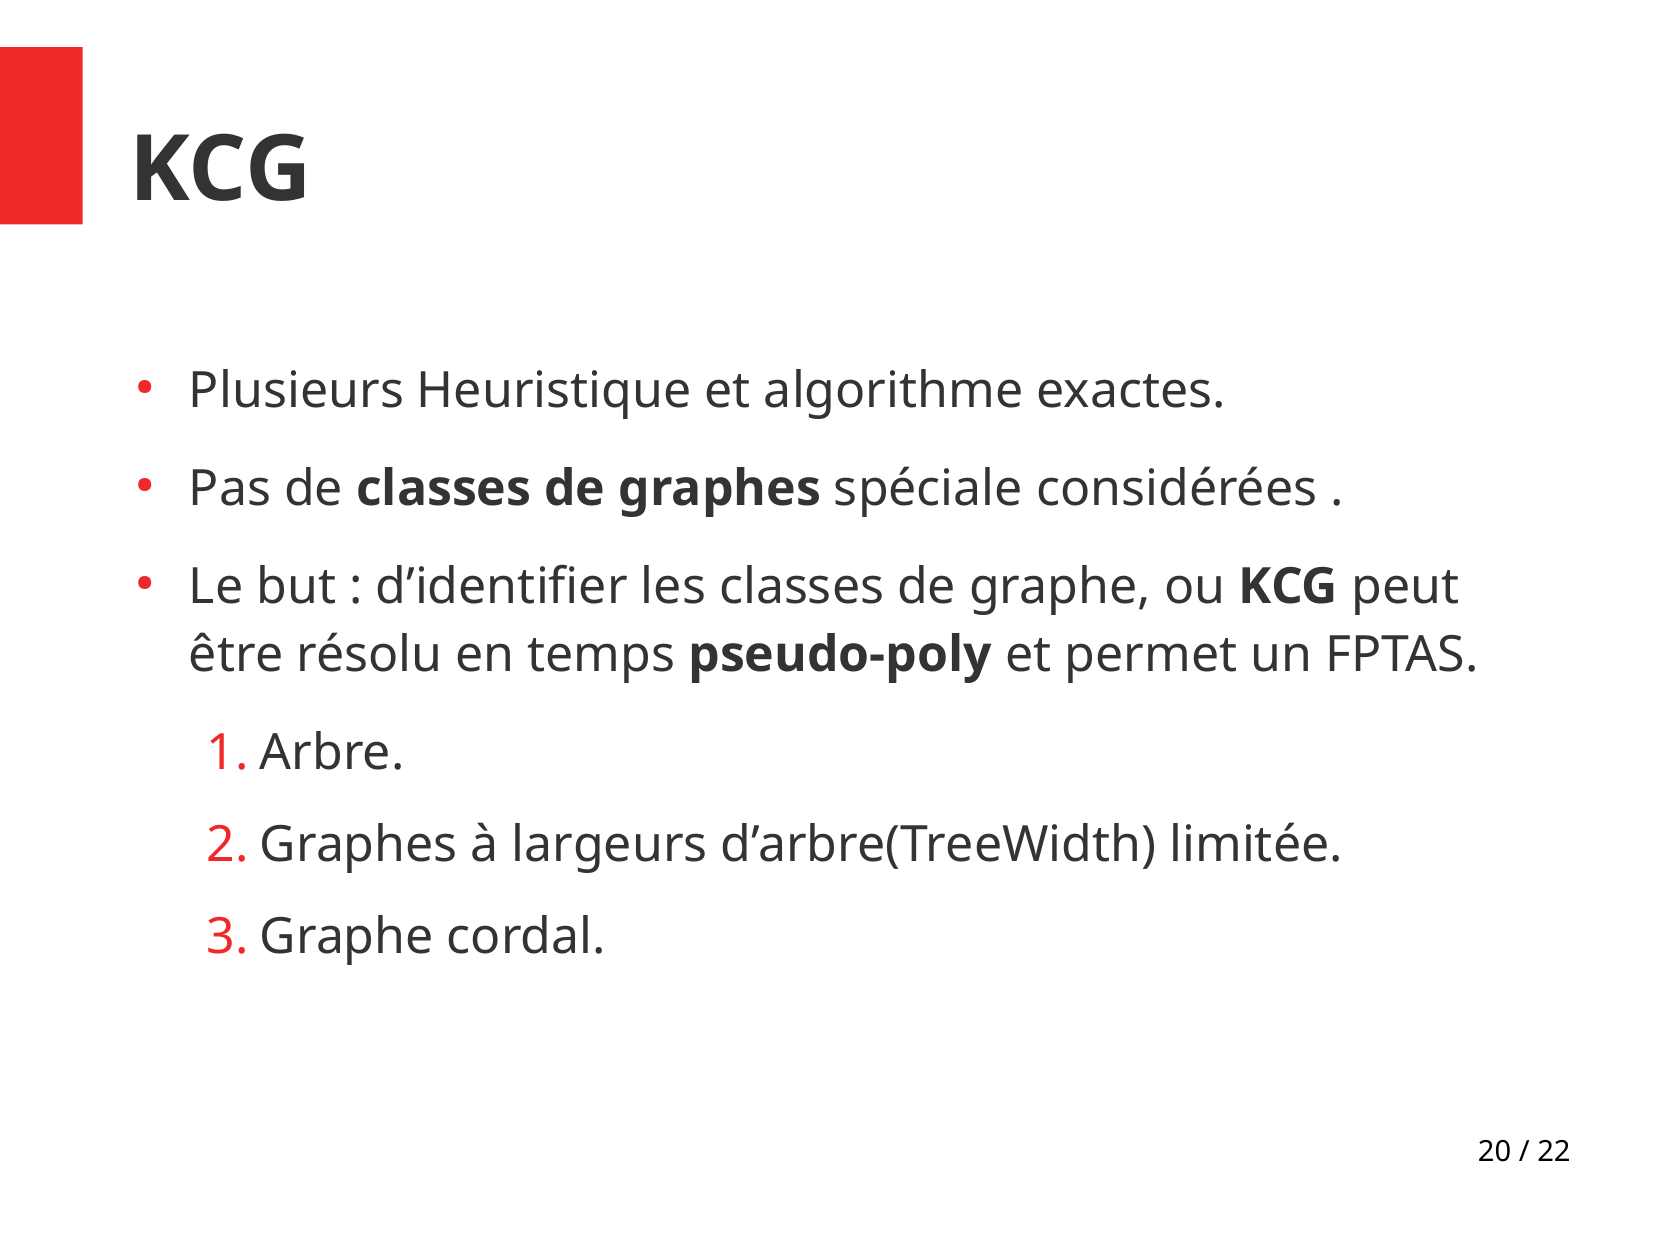

# KCG
Plusieurs Heuristique et algorithme exactes.
Pas de classes de graphes spéciale considérées .
Le but : d’identifier les classes de graphe, ou KCG peut être résolu en temps pseudo-poly et permet un FPTAS.
Arbre.
Graphes à largeurs d’arbre(TreeWidth) limitée.
Graphe cordal.
20